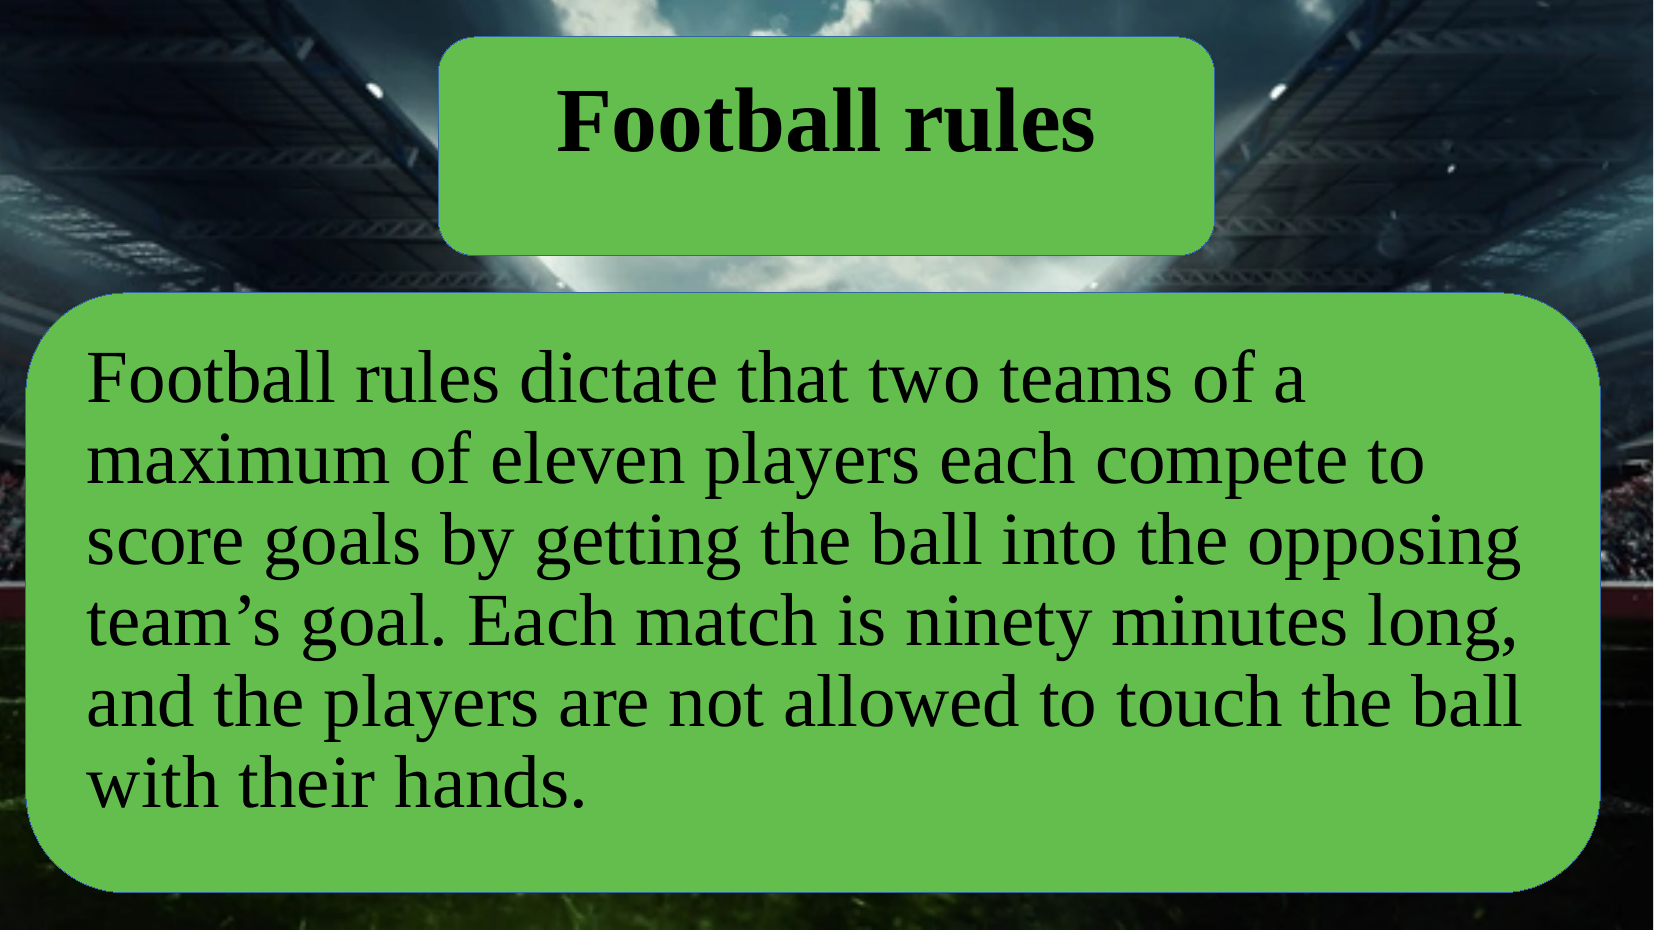

# Football rules
Football rules dictate that two teams of a maximum of eleven players each compete to score goals by getting the ball into the opposing team’s goal. Each match is ninety minutes long, and the players are not allowed to touch the ball with their hands.